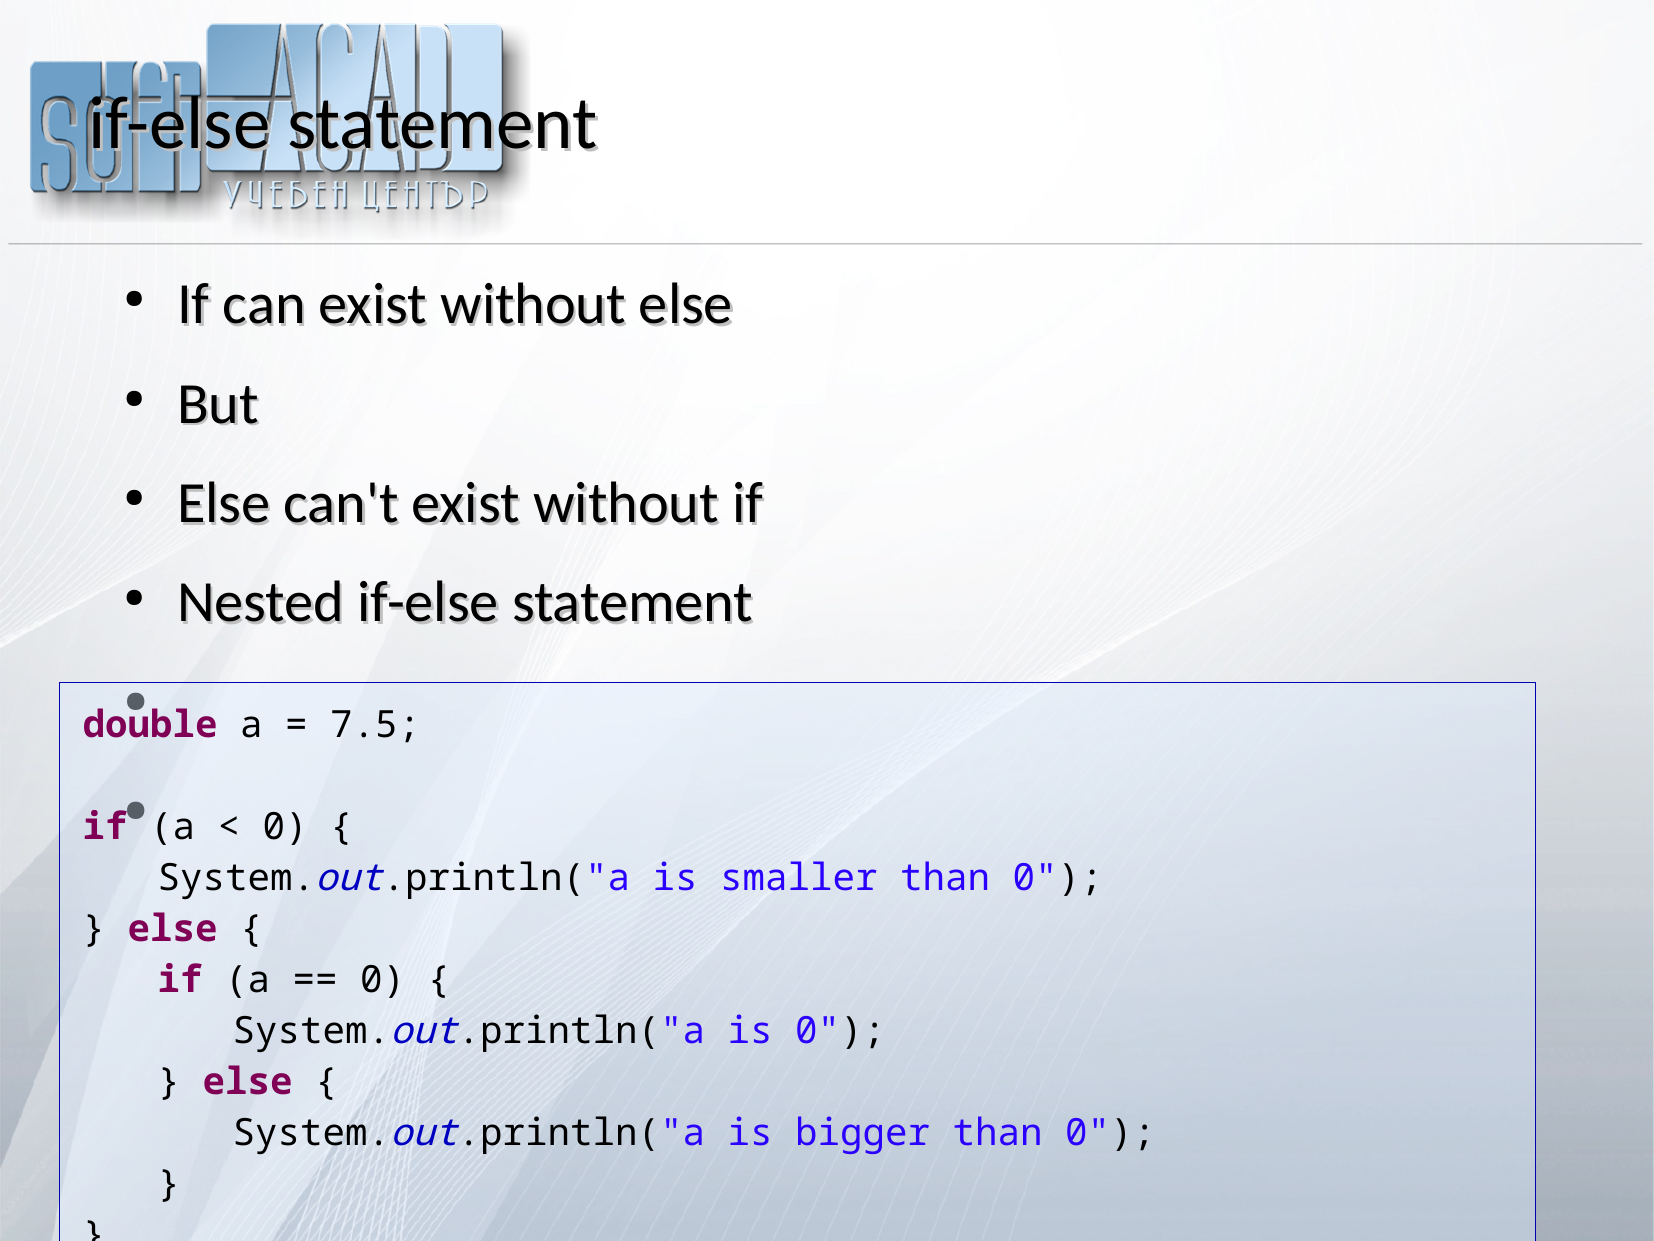

# if-else statement
If can exist without else
But
Else can't exist without if
Nested if-else statement
double a = 7.5;
if (a < 0) {
	System.out.println("a is smaller than 0");
} else {
	if (a == 0) {
		System.out.println("a is 0");
	} else {
		System.out.println("a is bigger than 0");
	}
}